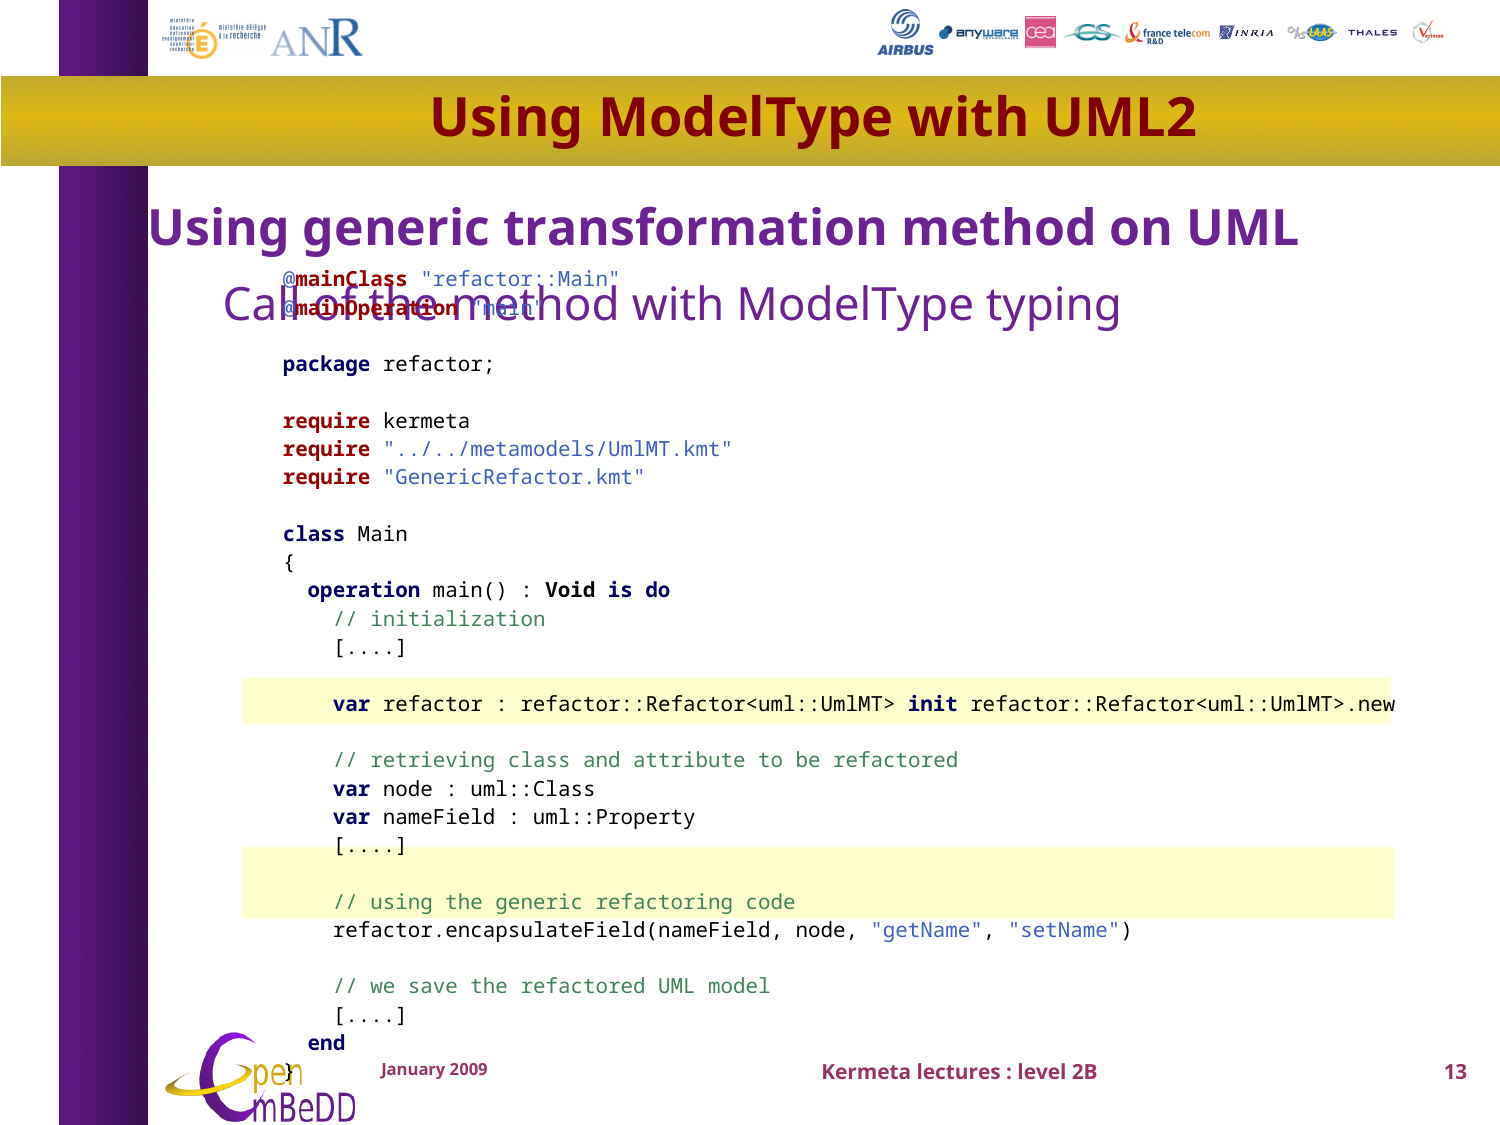

# Using ModelType with UML2
Using generic transformation method on UML
Call of the method with ModelType typing
@mainClass "refactor::Main"
@mainOperation "main"
package refactor;
require kermeta
require "../../metamodels/UmlMT.kmt"
require "GenericRefactor.kmt"
class Main
{
 operation main() : Void is do
 // initialization
 [....]
 var refactor : refactor::Refactor<uml::UmlMT> init refactor::Refactor<uml::UmlMT>.new
 // retrieving class and attribute to be refactored
 var node : uml::Class
 var nameField : uml::Property
 [....]
 // using the generic refactoring code
 refactor.encapsulateField(nameField, node, "getName", "setName")
 // we save the refactored UML model
 [....]
 end
}
Pied de page
Pied de page fixe
13